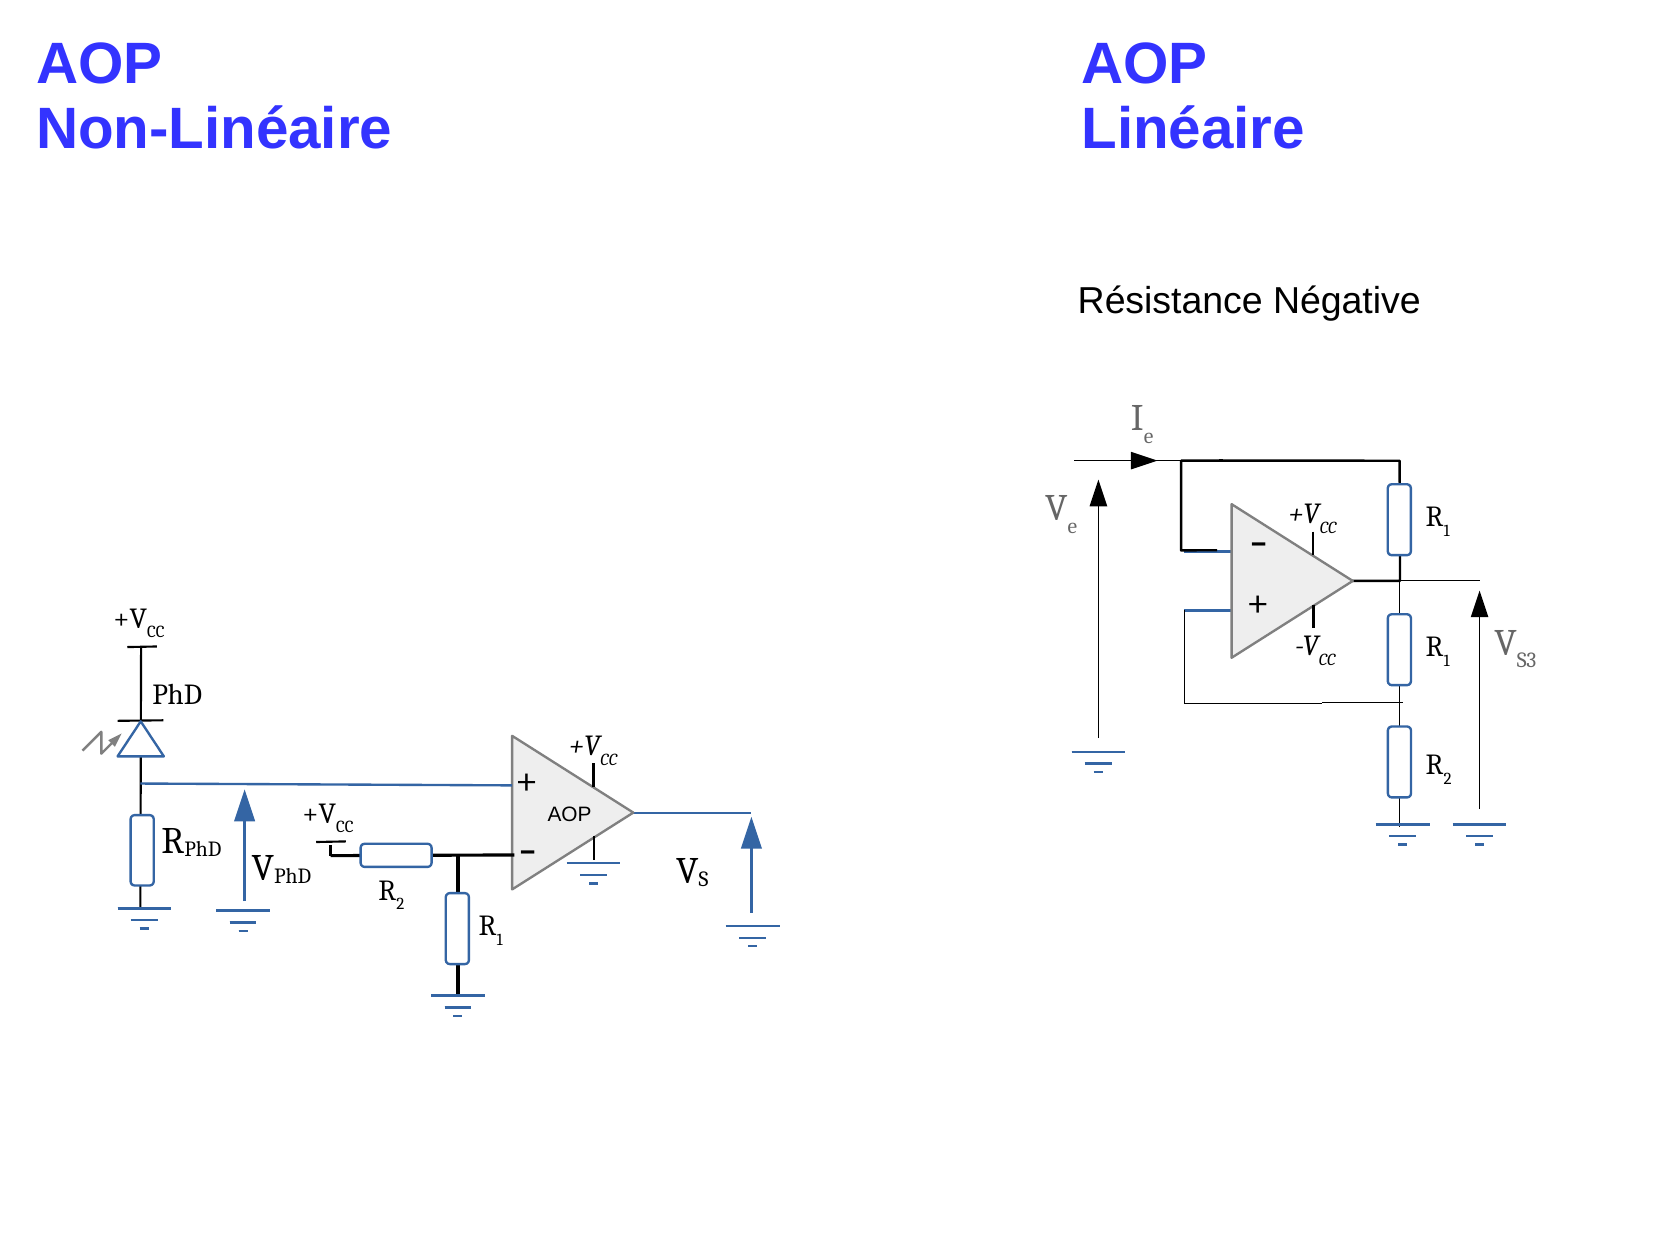

AOP
Linéaire
AOP
Non-Linéaire
Résistance Négative
Ie
Ve
+VCC
R1
-
+
+VCC
VS3
-VCC
R1
PhD
+VCC
R2
+
+VCC
AOP
-
RPhD
VPhD
VS
R2
R1